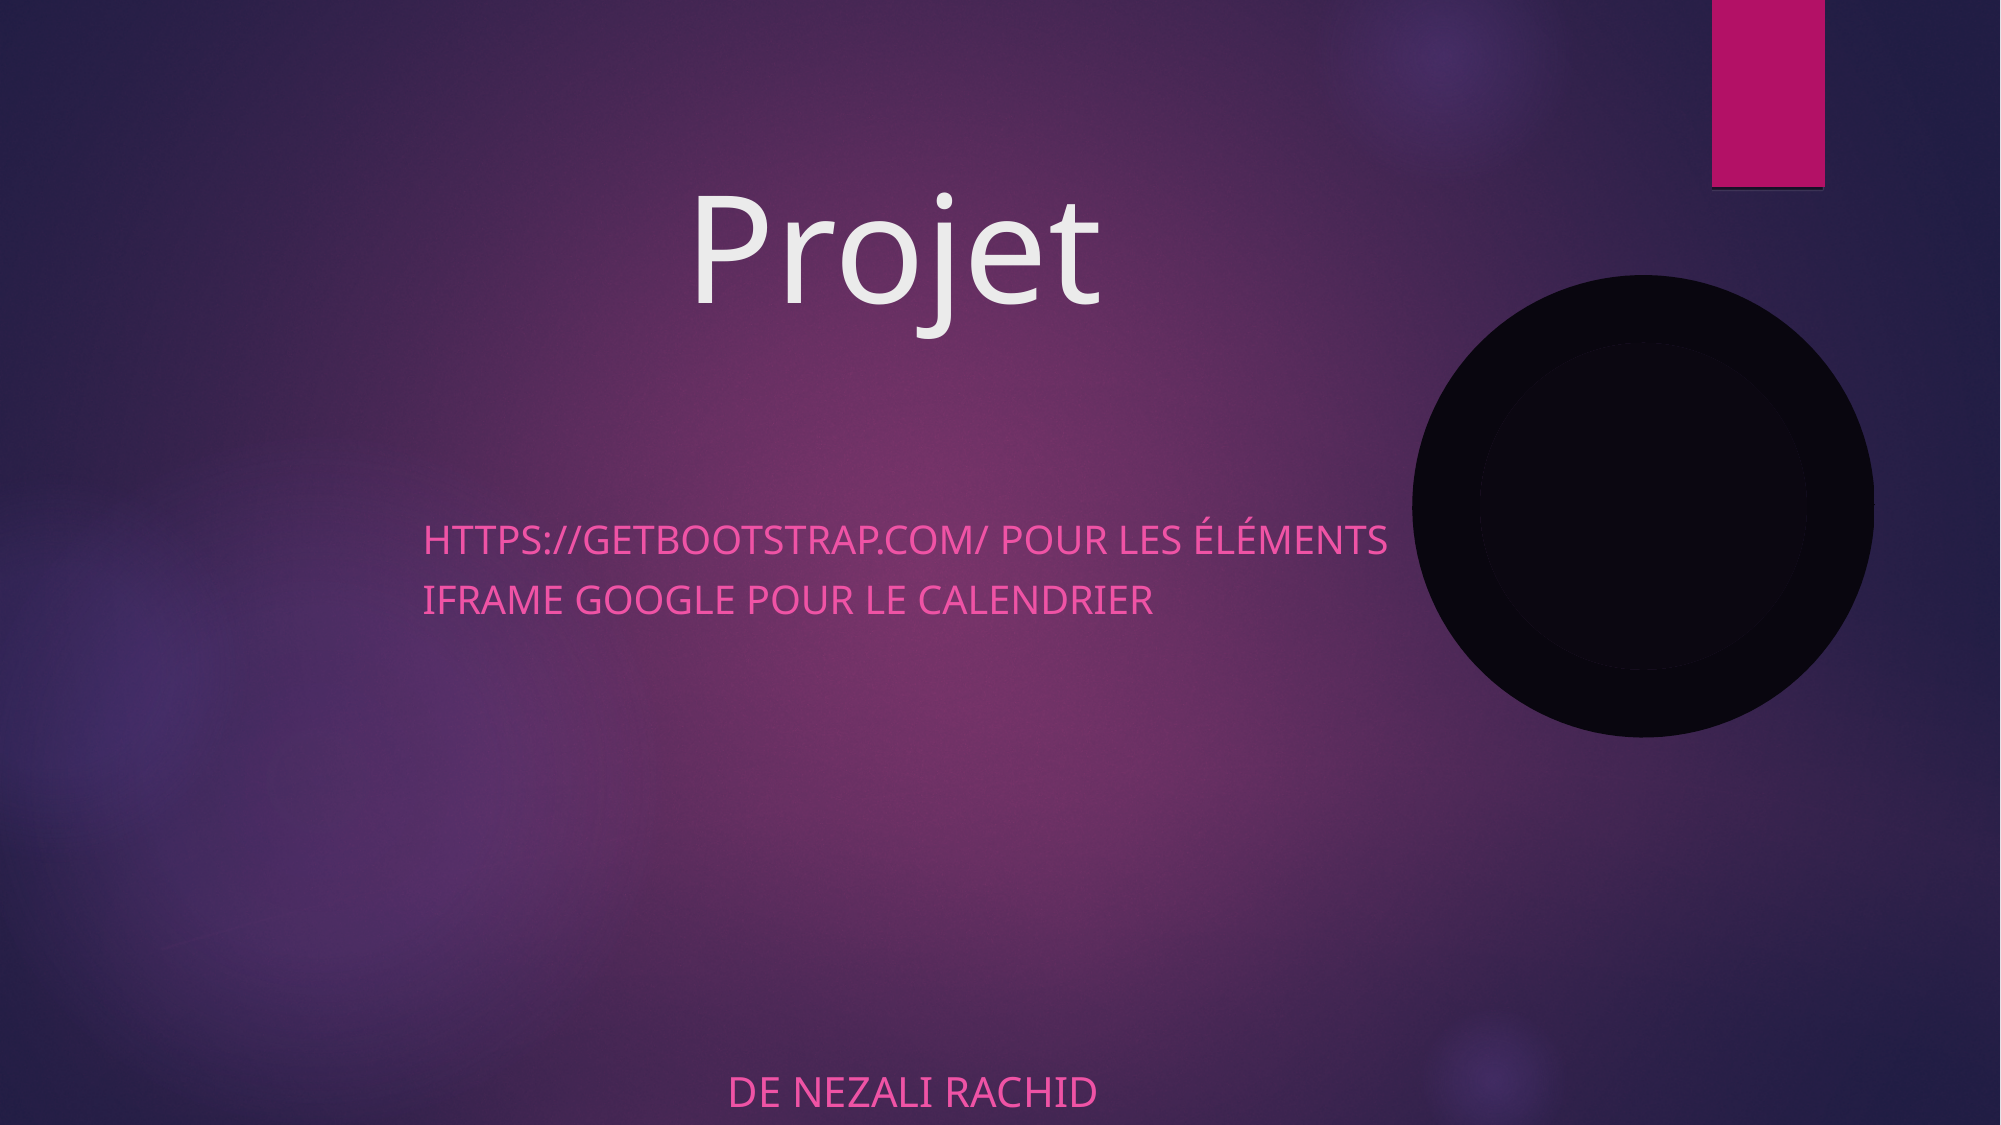

# Projet
https://getbootstrap.com/ pour les éléments
Iframe Google pour le calendrier
De nezali rachid